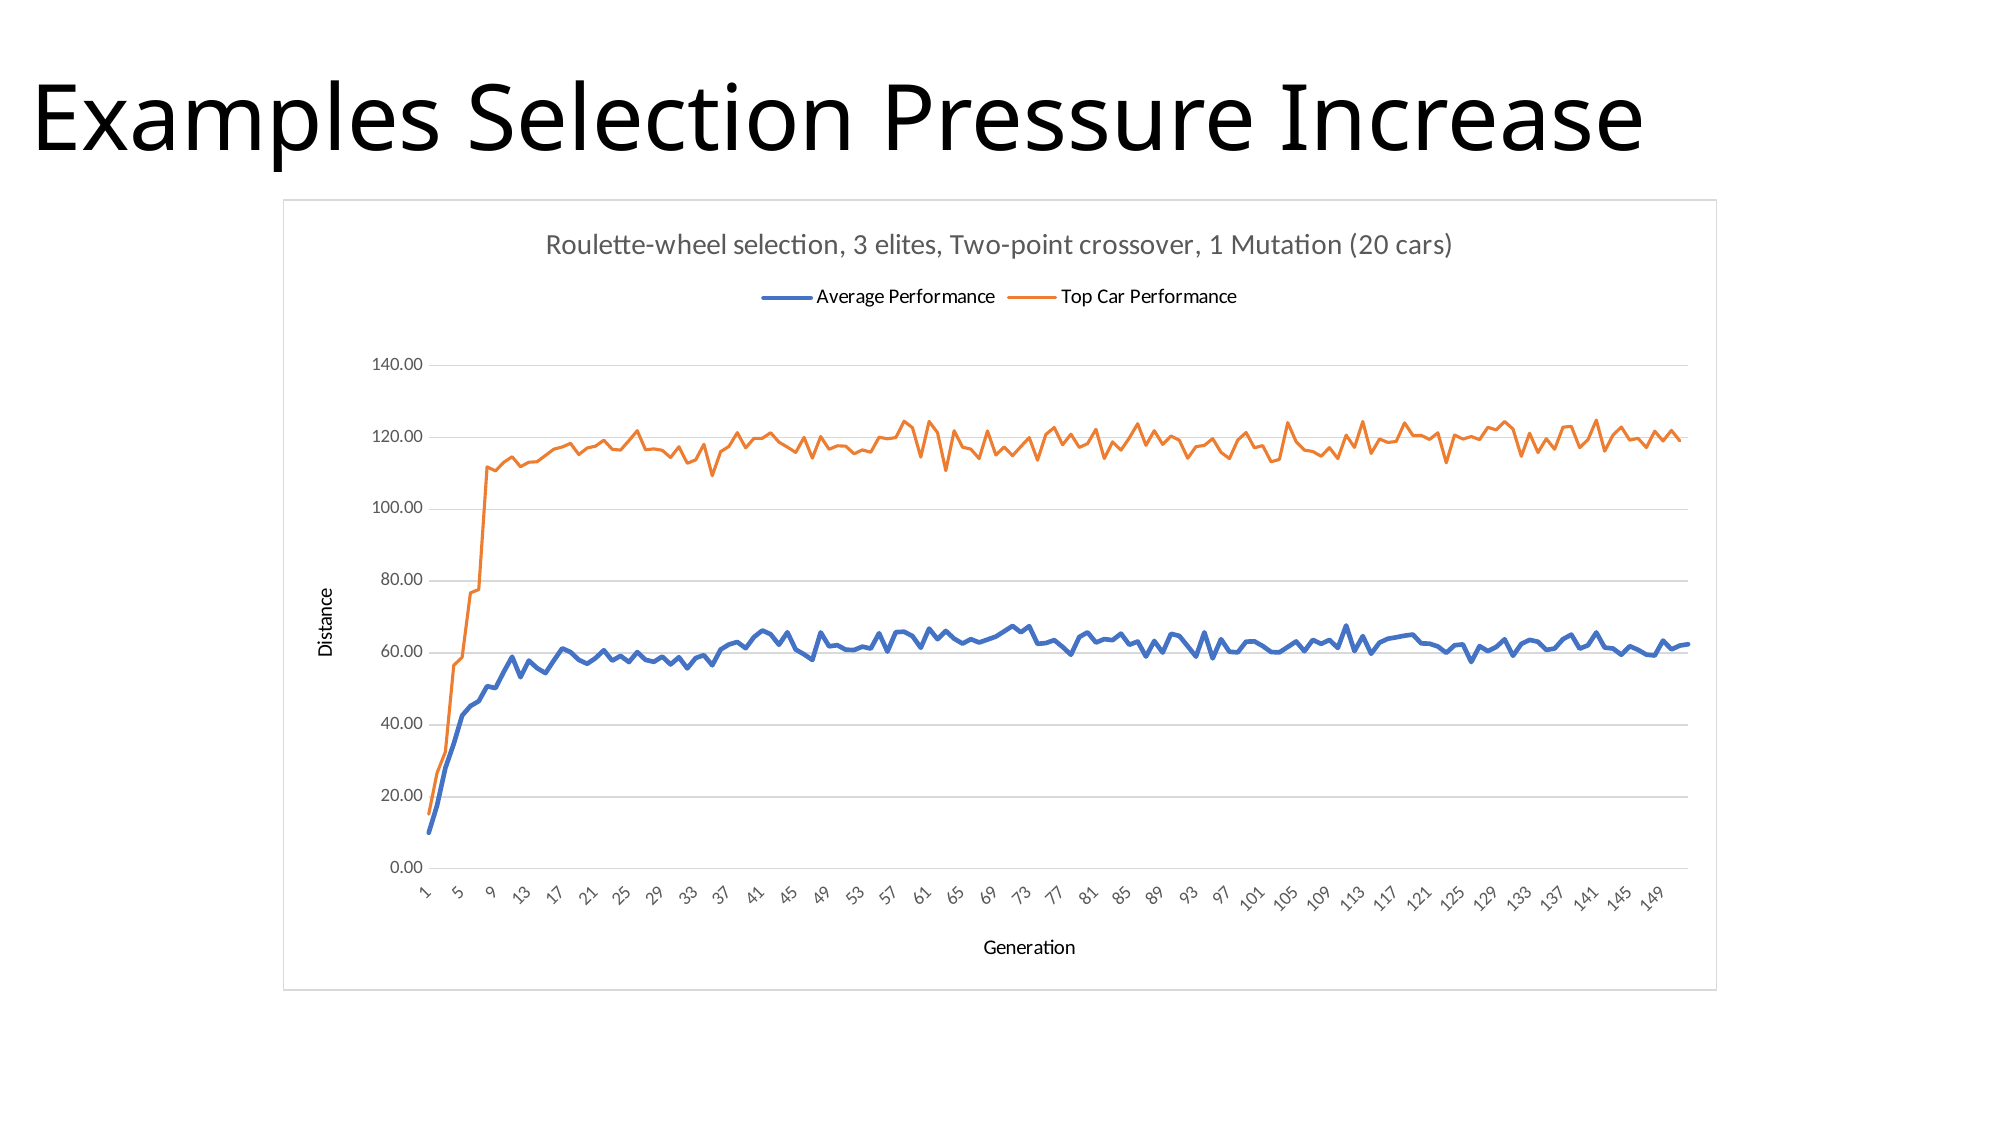

# Examples Selection Pressure Increase
### Chart: Roulette-wheel selection, 3 elites, Two-point crossover, 1 Mutation (20 cars)
| Category | Average Performance | Top Car Performance |
|---|---|---|
| 1 | 9.99487581662001 | 15.1652154020146 |
| 2 | 17.5962021218898 | 26.6517640075868 |
| 3 | 28.0392307824977 | 32.512542966435 |
| 4 | 34.7729784181743 | 56.6172924621992 |
| 5 | 42.5939072314278 | 58.7932581719268 |
| 6 | 45.2692453017 | 76.7569127266 |
| 7 | 46.6205608971666 | 77.6726770093215 |
| 8 | 50.7882084734277 | 111.806323922177 |
| 9 | 50.2558379773662 | 110.695827214526 |
| 10 | 54.7692144330879 | 113.084633758922 |
| 11 | 58.9823477315618 | 114.639992606576 |
| 12 | 53.2873831589935 | 111.862269180625 |
| 13 | 57.9056926204336 | 113.108113558956 |
| 14 | 55.8243697019225 | 113.23951373183 |
| 15 | 54.4117687180113 | 114.998718146521 |
| 16 | 57.9495540733334 | 116.747262984854 |
| 17 | 61.3021294567649 | 117.350158623688 |
| 18 | 60.2689634100168 | 118.356972256174 |
| 19 | 58.0972990595586 | 115.253208210042 |
| 20 | 57.0291245367108 | 117.079147104844 |
| 21 | 58.5930298132324 | 117.579251231287 |
| 22 | 60.7780755065817 | 119.233488774339 |
| 23 | 57.8855351383965 | 116.708188949468 |
| 24 | 59.2127443164642 | 116.487706578664 |
| 25 | 57.4930245561385 | 119.1208148152 |
| 26 | 60.266616573899 | 121.865152106221 |
| 27 | 58.1114162072464 | 116.587615147629 |
| 28 | 57.5681127779346 | 116.828820116834 |
| 29 | 59.0266209522424 | 116.43324137119 |
| 30 | 56.8366860953116 | 114.435562436324 |
| 31 | 58.8458250237254 | 117.421275526394 |
| 32 | 55.7411698402274 | 112.812916965308 |
| 33 | 58.6270914558798 | 113.759921743923 |
| 34 | 59.4073269250744 | 118.108845286929 |
| 35 | 56.6014467963882 | 109.356223234752 |
| 36 | 61.0002592051134 | 116.075045562007 |
| 37 | 62.3823223729948 | 117.508788915552 |
| 38 | 63.0679957012112 | 121.33773644755 |
| 39 | 61.3484470449711 | 117.09914763195 |
| 40 | 64.4506661170001 | 119.741528515452 |
| 41 | 66.2907850408099 | 119.756120236711 |
| 42 | 65.2411572878029 | 121.29865021192 |
| 43 | 62.3116804479797 | 118.696918335229 |
| 44 | 65.7847892128488 | 117.314556222107 |
| 45 | 60.9815458771895 | 115.822025316133 |
| 46 | 59.6424217410355 | 120.013104144116 |
| 47 | 58.0895090452296 | 114.23183444385 |
| 48 | 65.7488163446331 | 120.252245630557 |
| 49 | 61.8755389726189 | 116.719030539223 |
| 50 | 62.1856047461908 | 117.686946589829 |
| 51 | 60.921757154203 | 117.58498273666 |
| 52 | 60.8445941106885 | 115.45934799601 |
| 53 | 61.7766383580412 | 116.553255546179 |
| 54 | 61.261357793124 | 115.886105477151 |
| 55 | 65.5191171371016 | 120.061769303426 |
| 56 | 60.4007645470854 | 119.63141331544 |
| 57 | 65.8330314194635 | 119.960821071102 |
| 58 | 65.9442006519556 | 124.524561745451 |
| 59 | 64.7346128616096 | 122.714753954445 |
| 60 | 61.4675659001363 | 114.535261751542 |
| 61 | 66.8125868389999 | 124.454527693952 |
| 62 | 63.8664483879556 | 121.333171820015 |
| 63 | 66.1509583743886 | 110.753780499564 |
| 64 | 64.0145981406295 | 121.862073918512 |
| 65 | 62.6320844852442 | 117.300049509919 |
| 66 | 63.8808932804976 | 116.752520097941 |
| 67 | 62.9234555671715 | 114.118003390855 |
| 68 | 63.7711368131333 | 121.797888543914 |
| 69 | 64.5917512532286 | 115.132571009361 |
| 70 | 66.0579551643928 | 117.356009054316 |
| 71 | 67.5608330542279 | 114.942519628471 |
| 72 | 65.7694551360341 | 117.48295375033 |
| 73 | 67.4889481517311 | 119.965392668652 |
| 74 | 62.5555616937113 | 113.676377647164 |
| 75 | 62.7847085788358 | 120.833716211562 |
| 76 | 63.6197442487992 | 122.776032521277 |
| 77 | 61.7097957672298 | 117.958190157335 |
| 78 | 59.5329247264807 | 120.917251480584 |
| 79 | 64.4661224774253 | 117.243603746535 |
| 80 | 65.7898298991651 | 118.288428936718 |
| 81 | 62.9225560674333 | 122.260355965978 |
| 82 | 63.890006105451 | 114.131759405494 |
| 83 | 63.5924352171958 | 118.773891092396 |
| 84 | 65.4236684375191 | 116.468082881107 |
| 85 | 62.3112832025088 | 119.86692910382 |
| 86 | 63.2058734232619 | 123.835275337585 |
| 87 | 59.0453668896345 | 117.803553911106 |
| 88 | 63.3482565247116 | 121.877304503347 |
| 89 | 60.13984299489 | 118.053152407062 |
| 90 | 65.3730165357126 | 120.40047989588 |
| 91 | 64.773644016342 | 119.227813041133 |
| 92 | 61.9100339861701 | 114.217327442152 |
| 93 | 59.0054830430546 | 117.450212783018 |
| 94 | 65.7629649074867 | 117.798780906864 |
| 95 | 58.5201498195719 | 119.67107326423 |
| 96 | 63.8671263250528 | 115.861877246992 |
| 97 | 60.3689671767482 | 114.106336768402 |
| 98 | 60.1937685528511 | 119.247532381221 |
| 99 | 63.1546896886911 | 121.369604362635 |
| 100 | 63.252309013554 | 117.141131696257 |
| 101 | 61.9552692320887 | 117.729784956853 |
| 102 | 60.2795897993748 | 113.224129297852 |
| 103 | 60.1919178719519 | 113.896186794022 |
| 104 | 61.6918059446126 | 124.117224305098 |
| 105 | 63.2255504493887 | 118.827097325479 |
| 106 | 60.5087308933497 | 116.48034547906 |
| 107 | 63.6890479693823 | 116.11226675476 |
| 108 | 62.549383619427 | 114.780219622731 |
| 109 | 63.6719736582075 | 117.167489962767 |
| 110 | 61.4218036522671 | 114.120749674488 |
| 111 | 67.6795441656459 | 120.642828320913 |
| 112 | 60.5284604041122 | 117.241198155634 |
| 113 | 64.7379810872735 | 124.440500200318 |
| 114 | 59.8154398932135 | 115.555299112638 |
| 115 | 62.9154674720904 | 119.565691598573 |
| 116 | 63.9876811248126 | 118.619282437179 |
| 117 | 64.3920434236193 | 118.878570060432 |
| 118 | 64.8395095265245 | 124.064270917221 |
| 119 | 65.1612177678502 | 120.567550706279 |
| 120 | 62.6964605090697 | 120.588774052799 |
| 121 | 62.597362666039 | 119.457472888008 |
| 122 | 61.8333377685332 | 121.283494327592 |
| 123 | 60.0540679647271 | 112.940765598216 |
| 124 | 62.1777674465962 | 120.692035395323 |
| 125 | 62.399909689292 | 119.553504714996 |
| 126 | 57.5152967746649 | 120.256180435237 |
| 127 | 61.9350984202524 | 119.403700585606 |
| 128 | 60.5382287144809 | 122.830919271621 |
| 129 | 61.7015148533885 | 122.096838455149 |
| 130 | 63.8396658621103 | 124.44553034653 |
| 131 | 59.2422037446928 | 122.33492437137 |
| 132 | 62.5559169131821 | 114.764212454538 |
| 133 | 63.6649597996244 | 121.165026341942 |
| 134 | 63.148602441382 | 115.813544610301 |
| 135 | 60.8854776306428 | 119.647443771972 |
| 136 | 61.2627908130432 | 116.724229868584 |
| 137 | 63.8762691810573 | 122.871968426694 |
| 138 | 65.1422008884518 | 123.085026515278 |
| 139 | 61.2163469147632 | 117.16406220283 |
| 140 | 62.1736015926004 | 119.395346379956 |
| 141 | 65.7375479672769 | 124.808438873893 |
| 142 | 61.5216498773218 | 116.194782559132 |
| 143 | 61.2483006418551 | 120.676363336704 |
| 144 | 59.5266824434897 | 122.908527296913 |
| 145 | 61.9137668280431 | 119.2603080502 |
| 146 | 60.9023656958261 | 119.764064827178 |
| 147 | 59.5623855313179 | 117.21133782588 |
| 148 | 59.322834009388 | 121.759357424462 |
| 149 | 63.4789084684641 | 119.003023862792 |
| 150 | 61.0234059182213 | 121.956756588875 |
| 151 | 62.0709375272531 | 119.080487904098 |
| 152 | 62.4504095344322 | None |